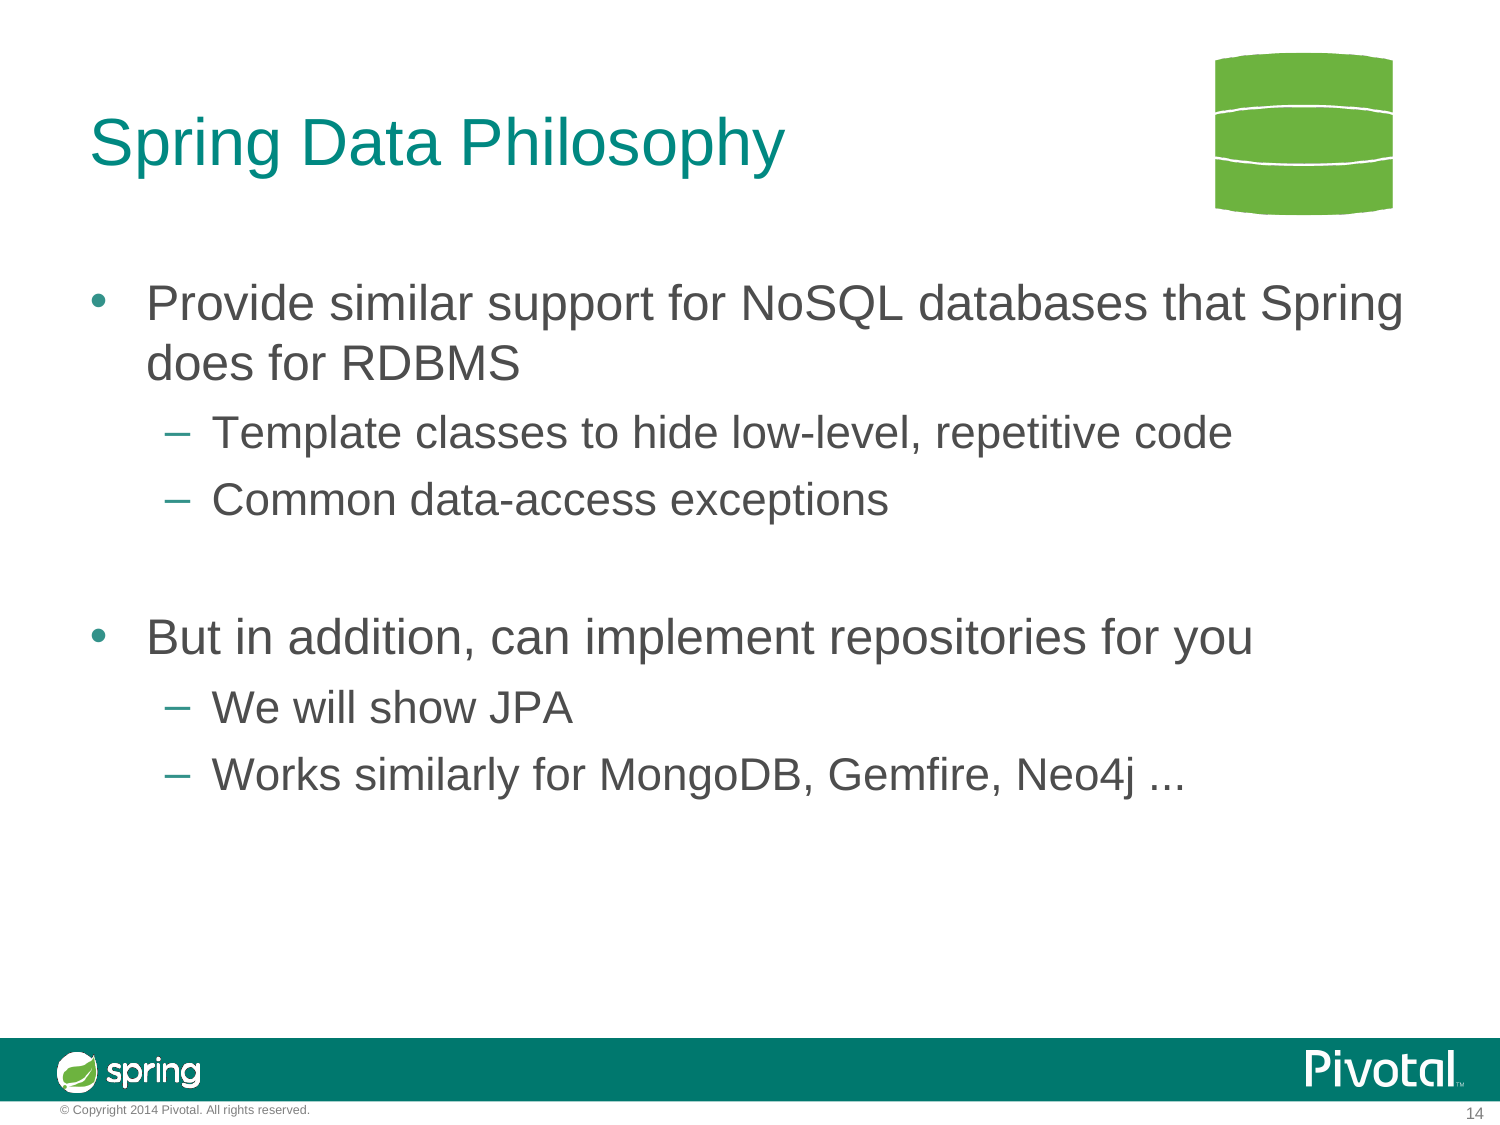

# Spring Data Philosophy
Provide similar support for NoSQL databases that Spring does for RDBMS
Template classes to hide low-level, repetitive code
Common data-access exceptions
But in addition, can implement repositories for you
We will show JPA
Works similarly for MongoDB, Gemfire, Neo4j ...